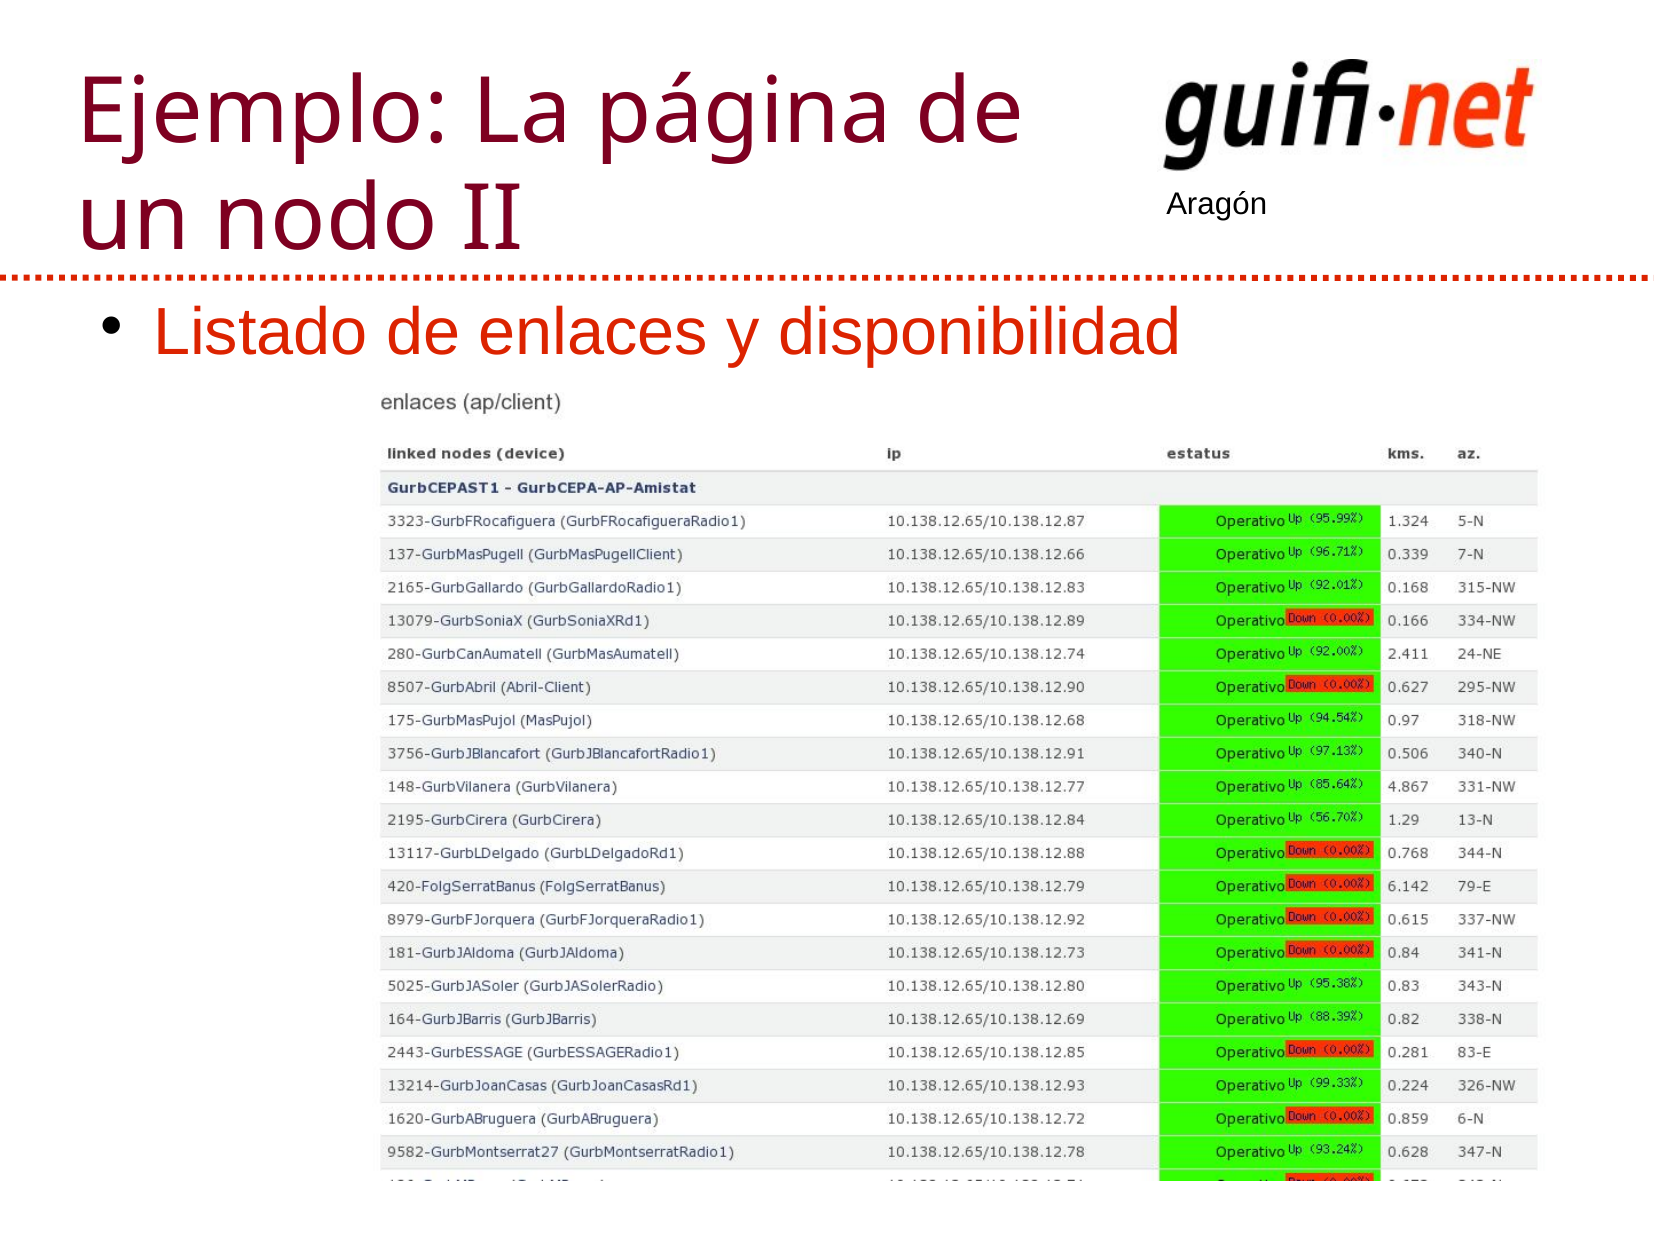

# Ejemplo: La página de un nodo II
Listado de enlaces y disponibilidad